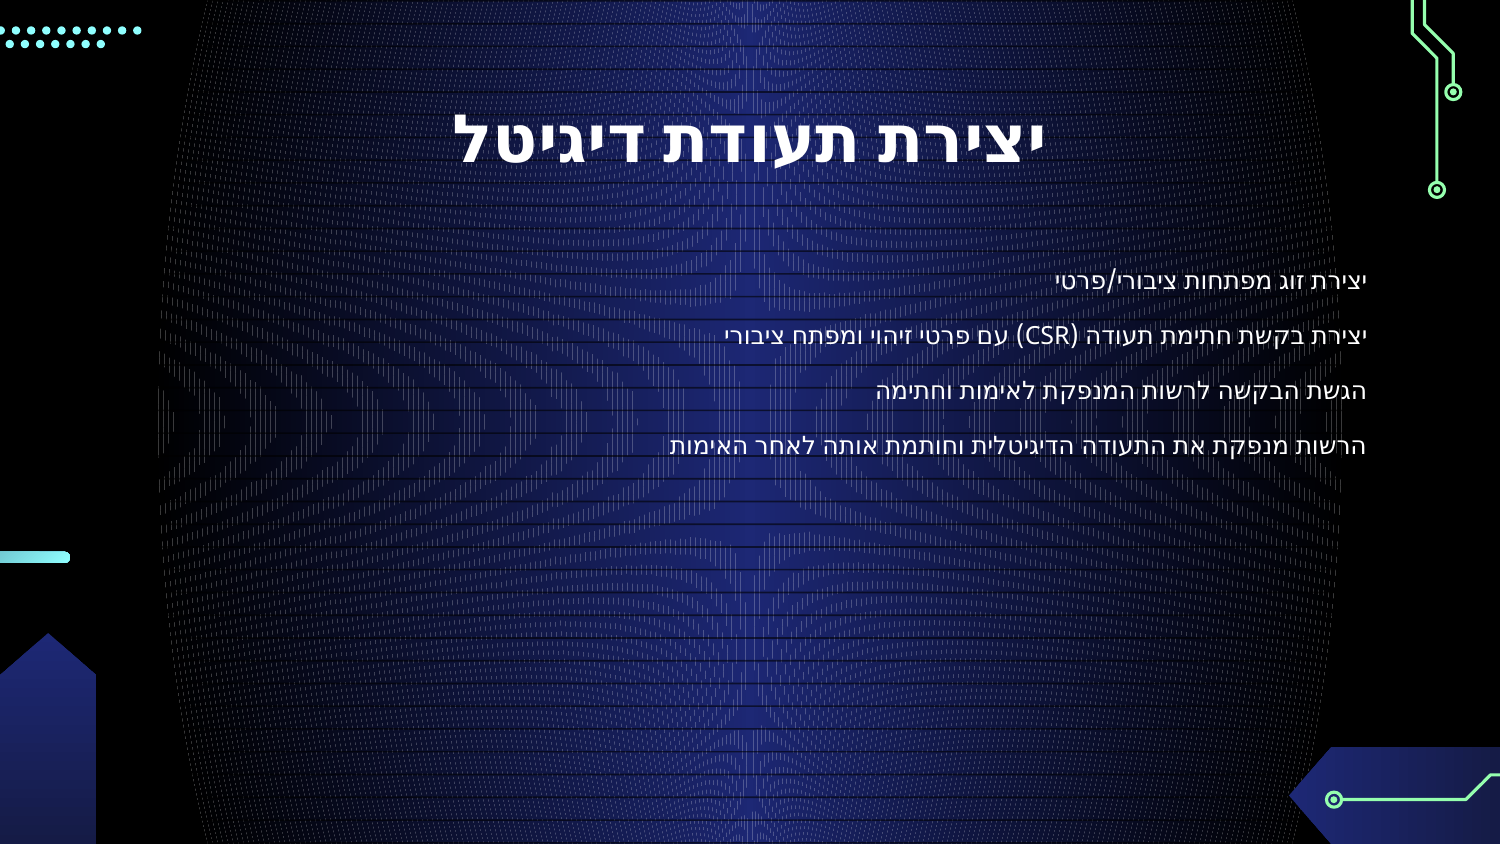

# יצירת תעודת דיגיטל
יצירת זוג מפתחות ציבורי/פרטי
יצירת בקשת חתימת תעודה (CSR) עם פרטי זיהוי ומפתח ציבורי
הגשת הבקשה לרשות המנפקת לאימות וחתימה
הרשות מנפקת את התעודה הדיגיטלית וחותמת אותה לאחר האימות